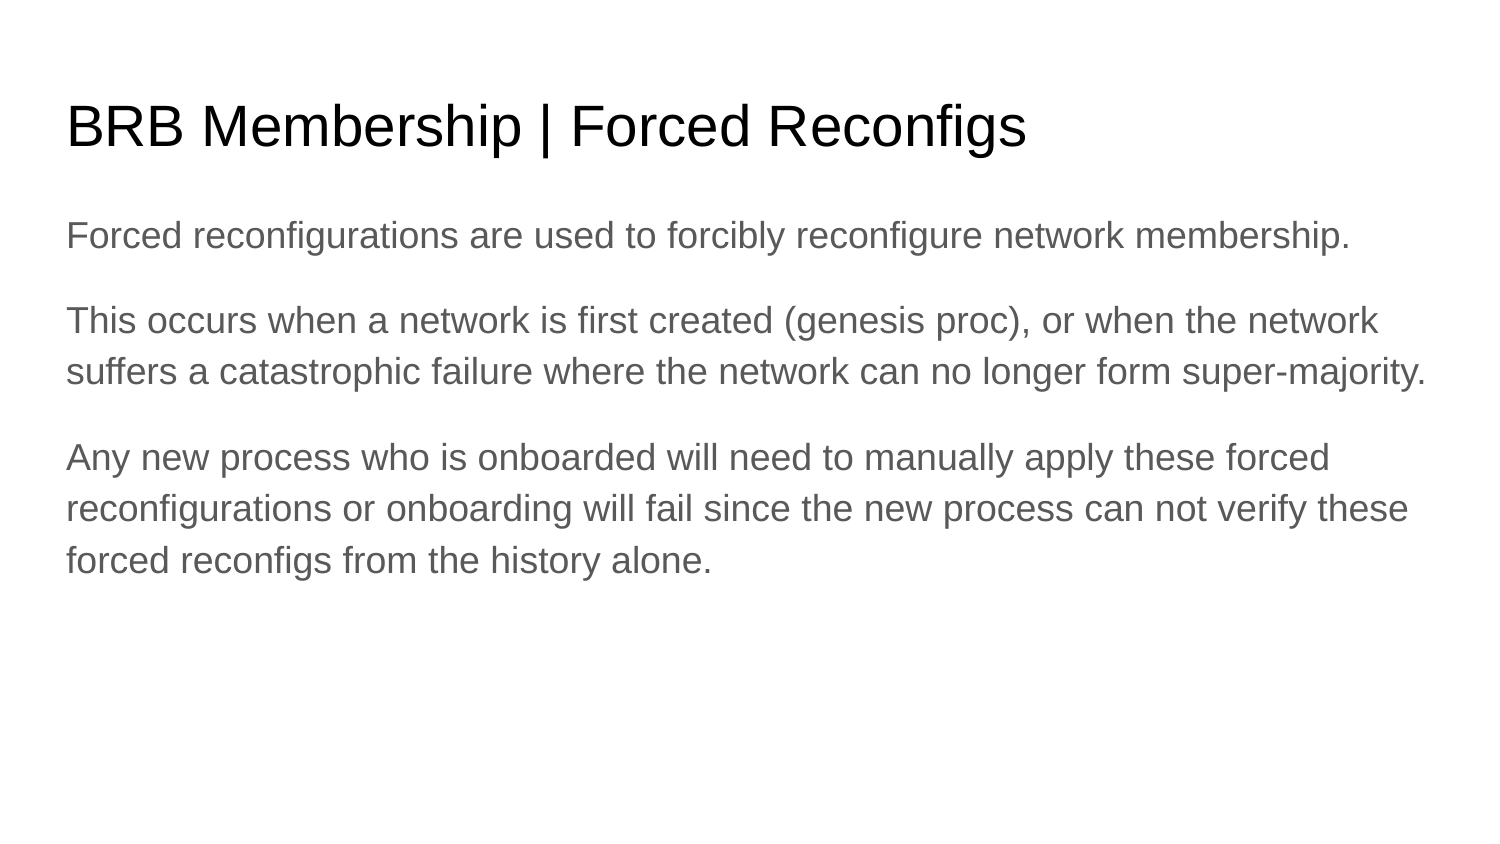

# BRB Membership | Forced Reconfigs
Forced reconfigurations are used to forcibly reconfigure network membership.
This occurs when a network is first created (genesis proc), or when the network suffers a catastrophic failure where the network can no longer form super-majority.
Any new process who is onboarded will need to manually apply these forced reconfigurations or onboarding will fail since the new process can not verify these forced reconfigs from the history alone.